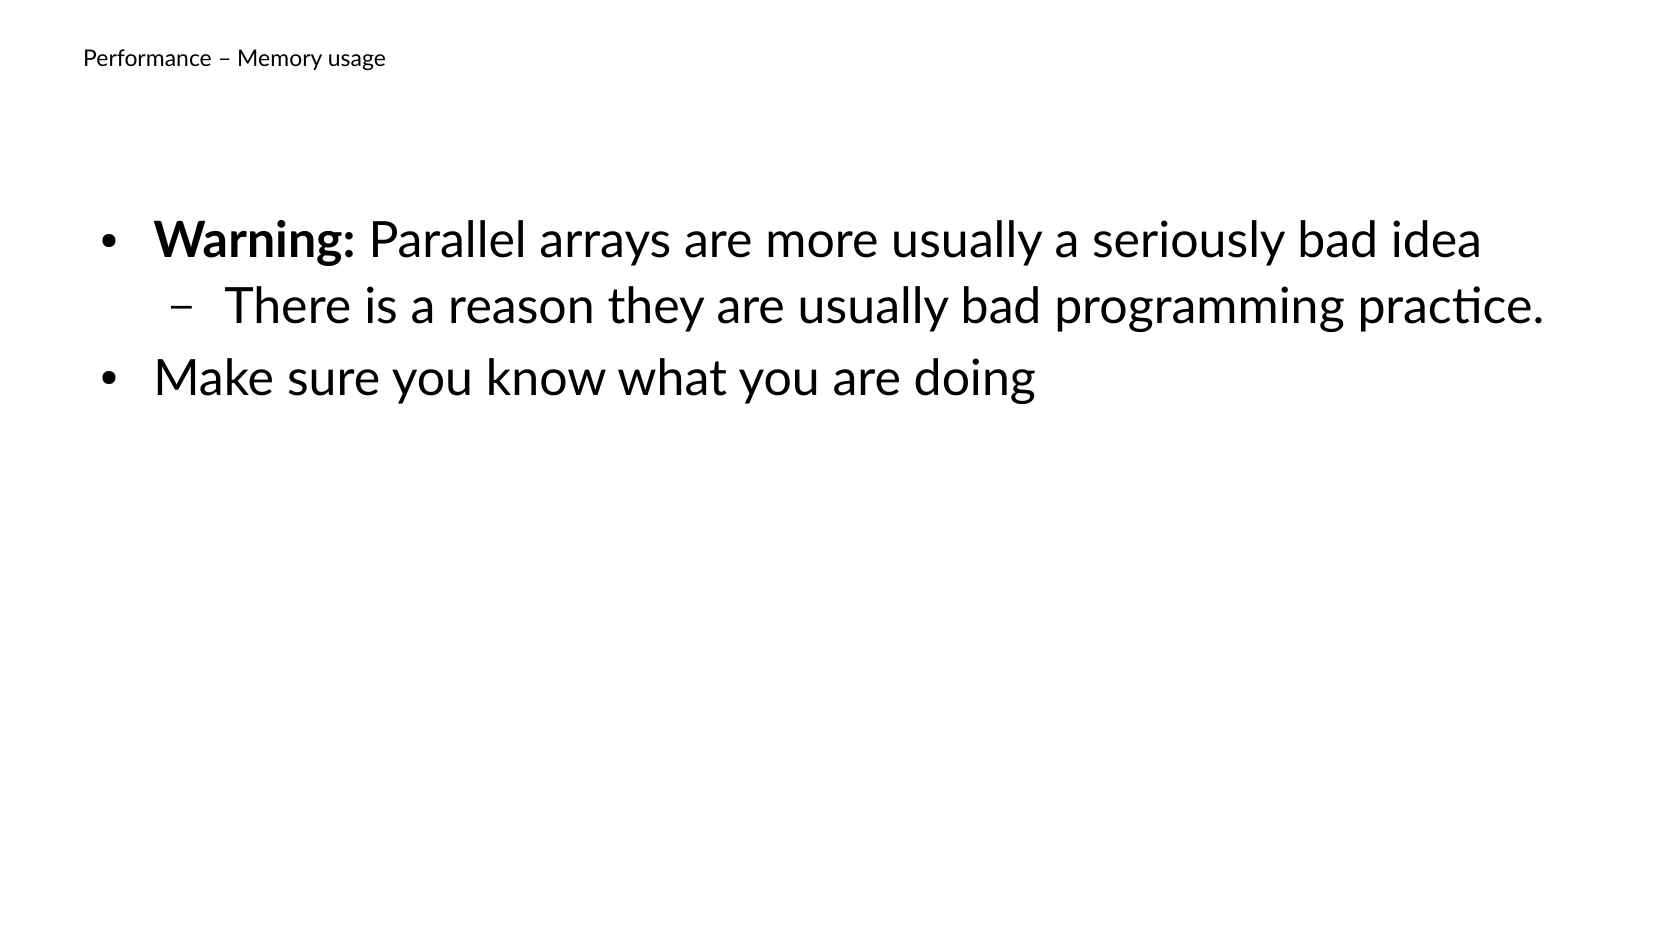

# Performance – Memory usage
Warning: Parallel arrays are more usually a seriously bad idea
There is a reason they are usually bad programming practice.
Make sure you know what you are doing